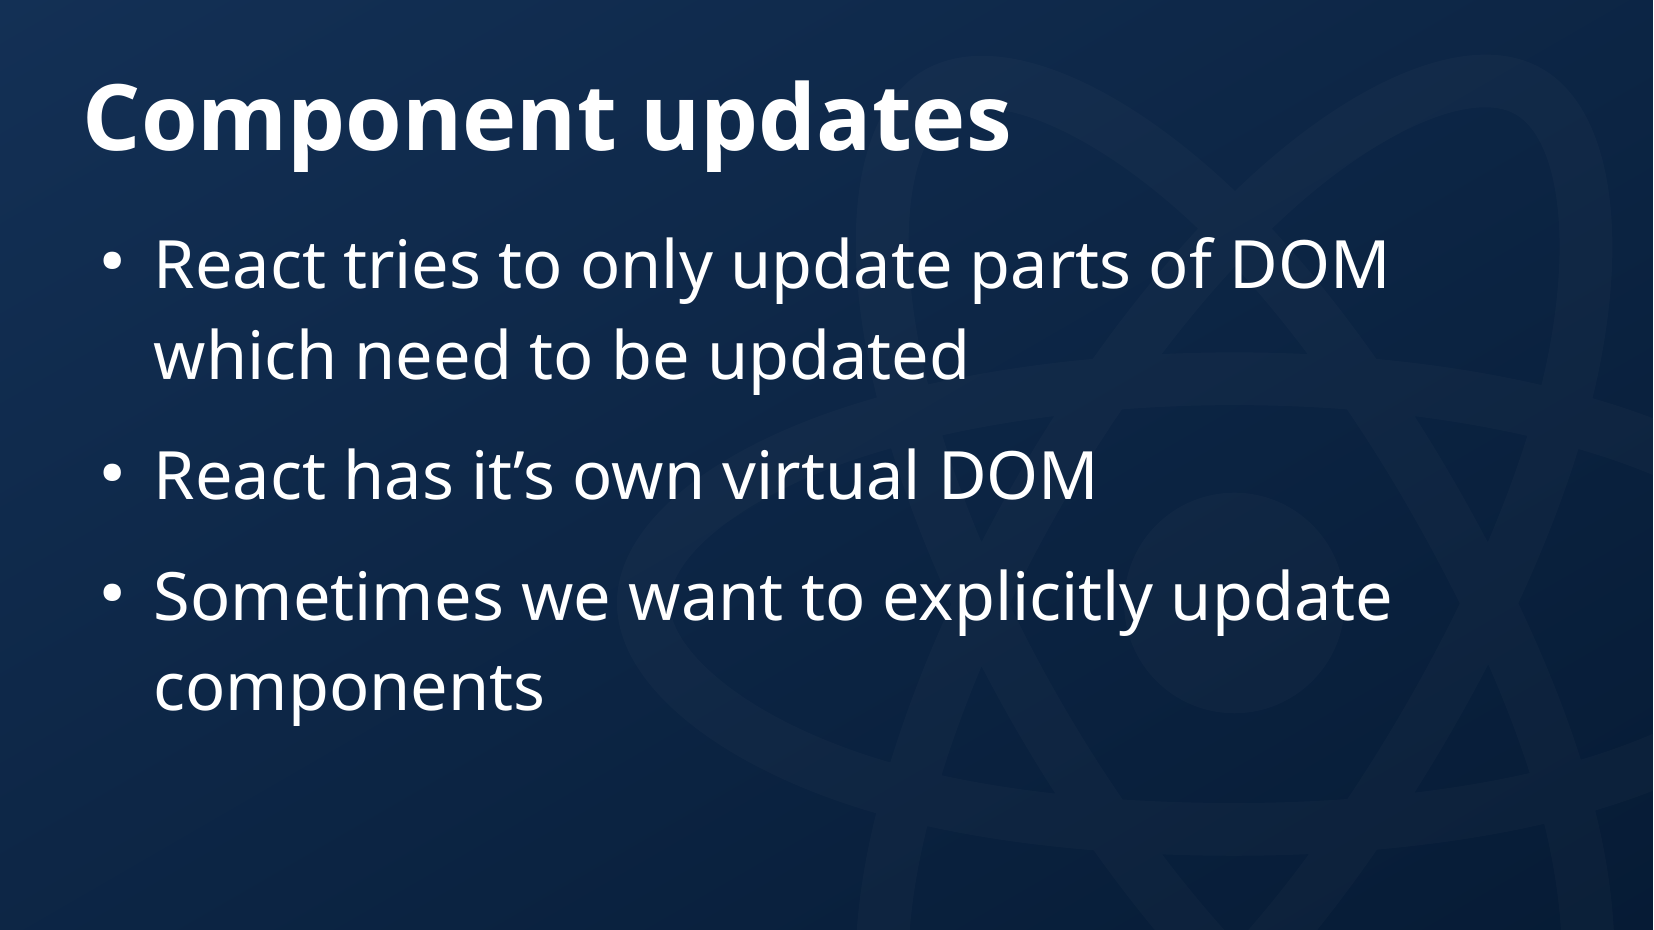

# Component updates
React tries to only update parts of DOM which need to be updated
React has it’s own virtual DOM
Sometimes we want to explicitly update components